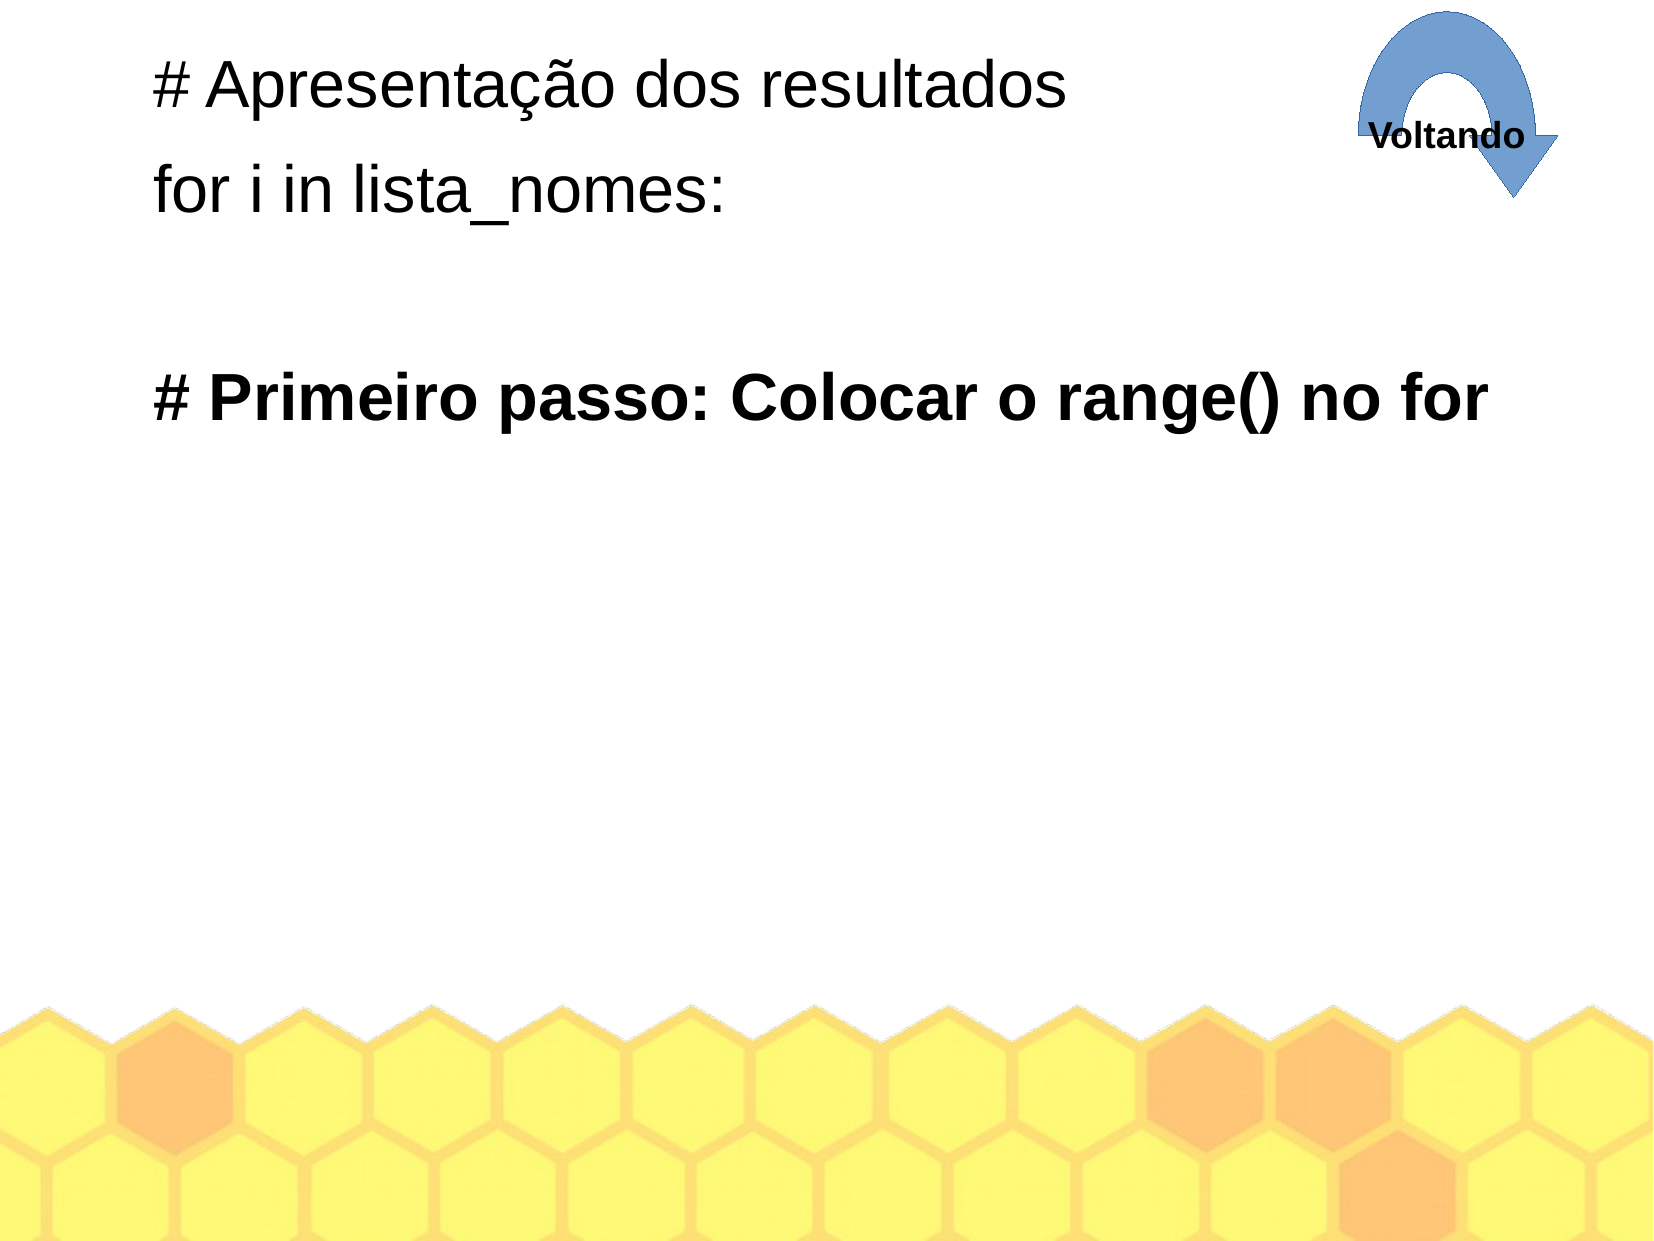

Voltando
# # Apresentação dos resultados
for i in lista_nomes:
# Primeiro passo: Colocar o range() no for